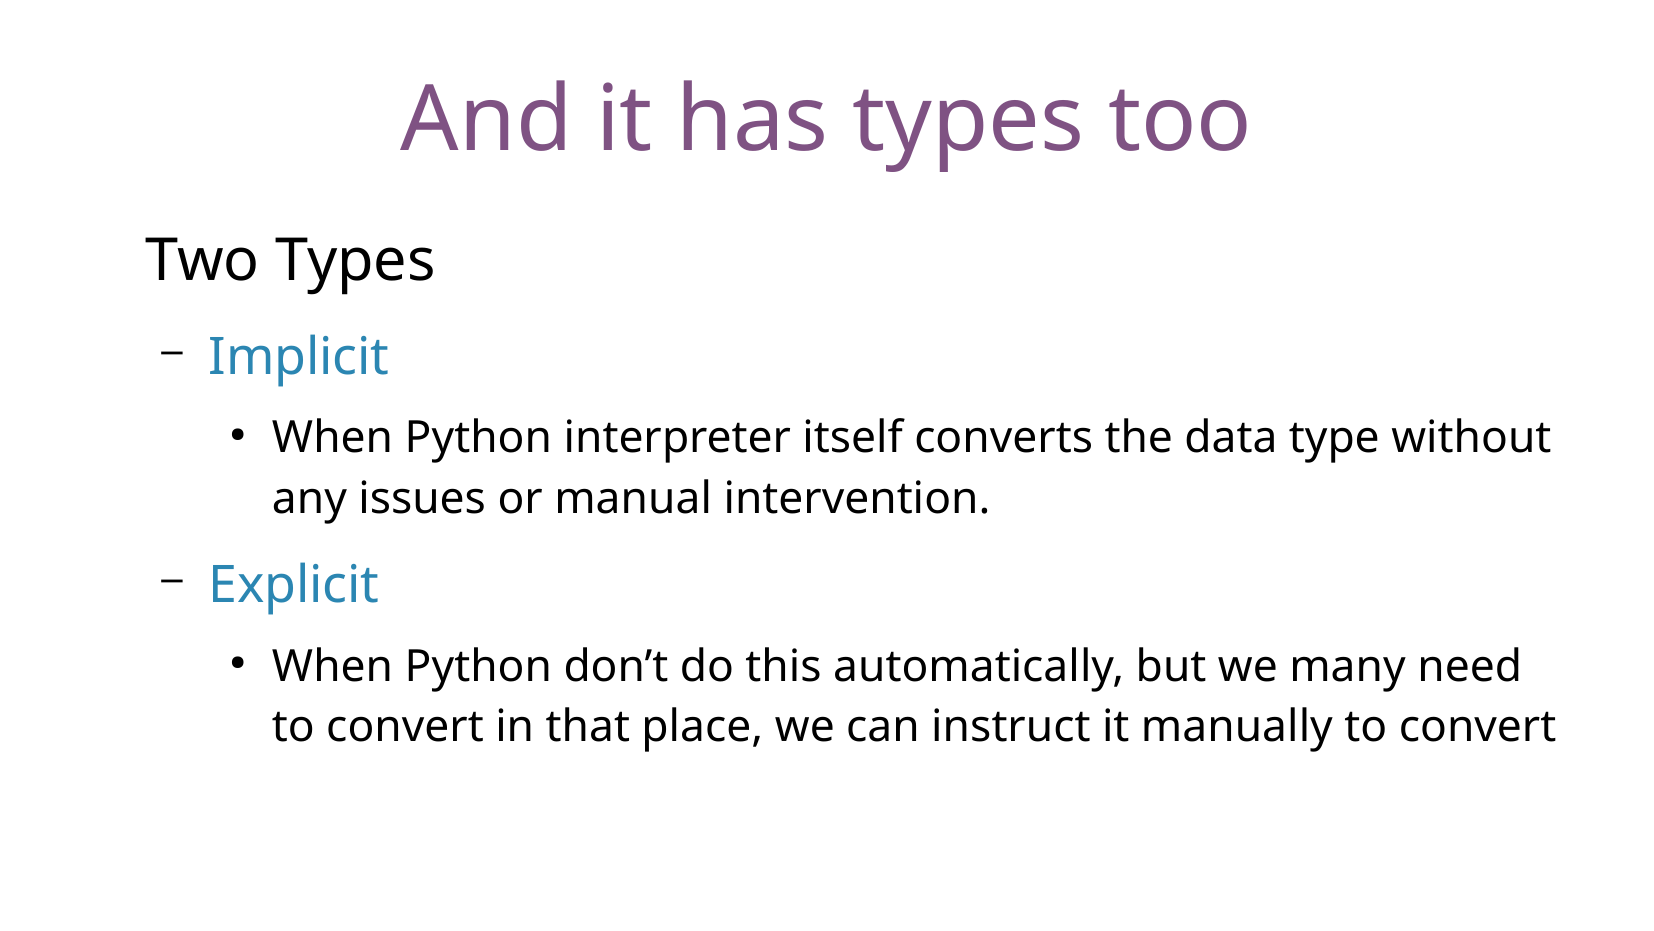

# And it has types too
Two Types
Implicit
When Python interpreter itself converts the data type without any issues or manual intervention.
Explicit
When Python don’t do this automatically, but we many need to convert in that place, we can instruct it manually to convert